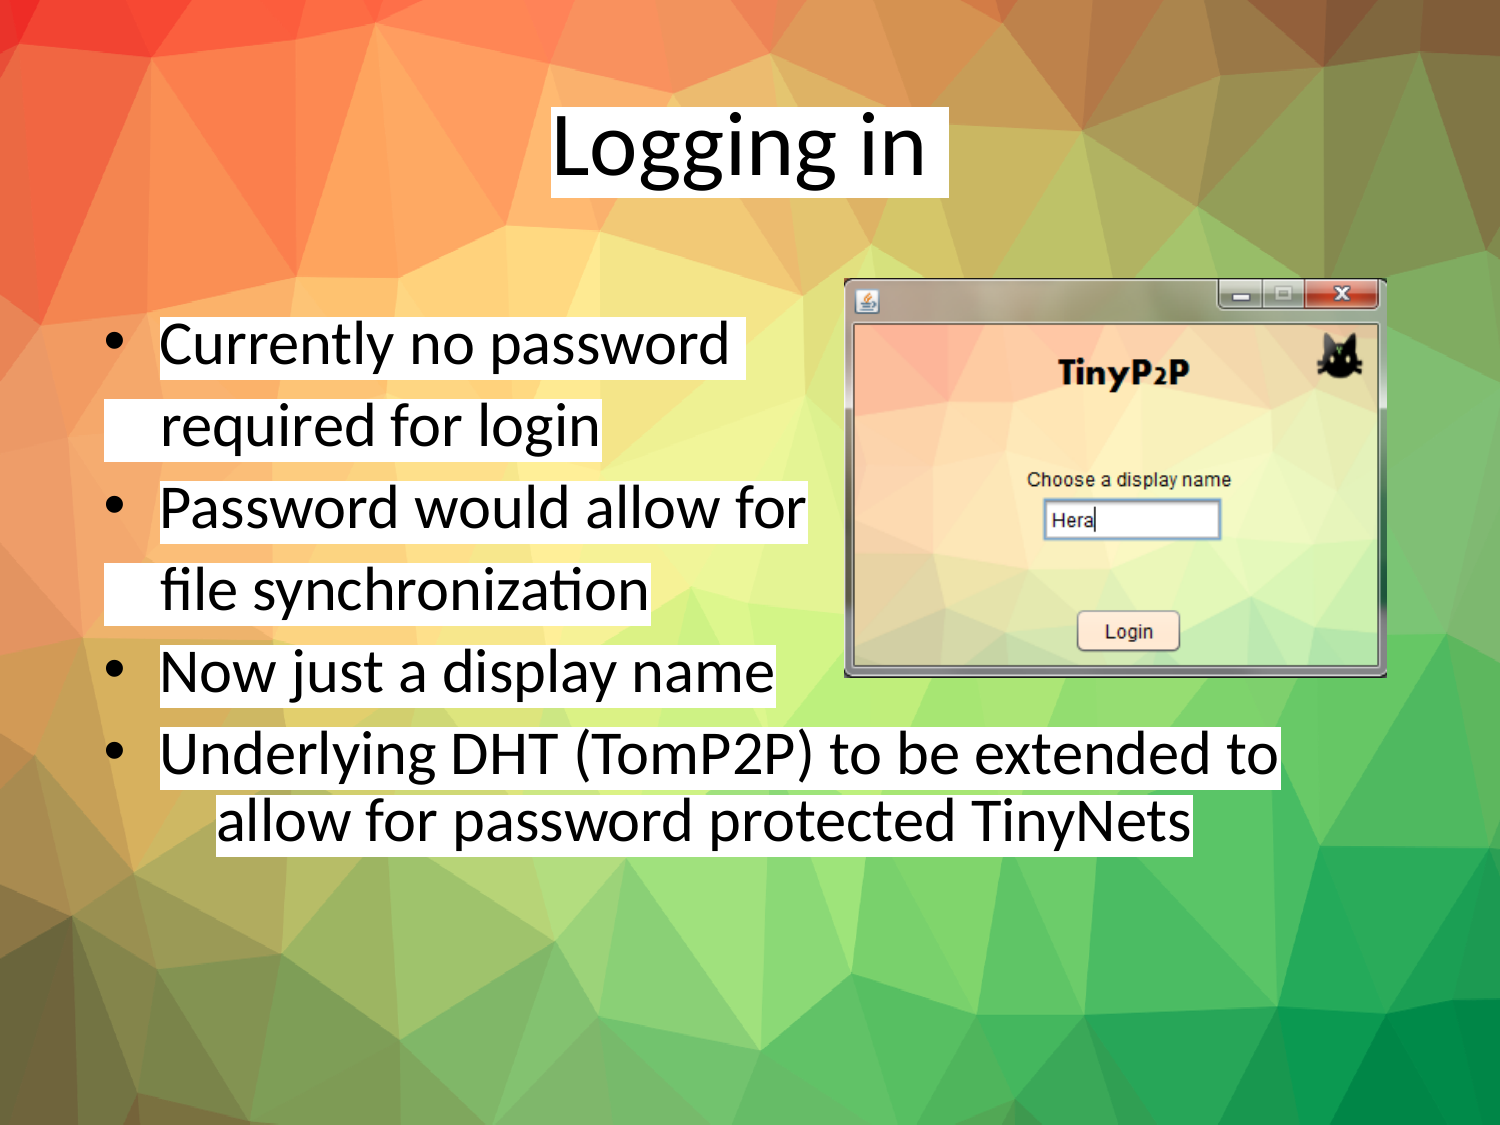

# Logging in
Currently no password
 required for login
Password would allow for
 file synchronization
Now just a display name
Underlying DHT (TomP2P) to be extended to allow for password protected TinyNets